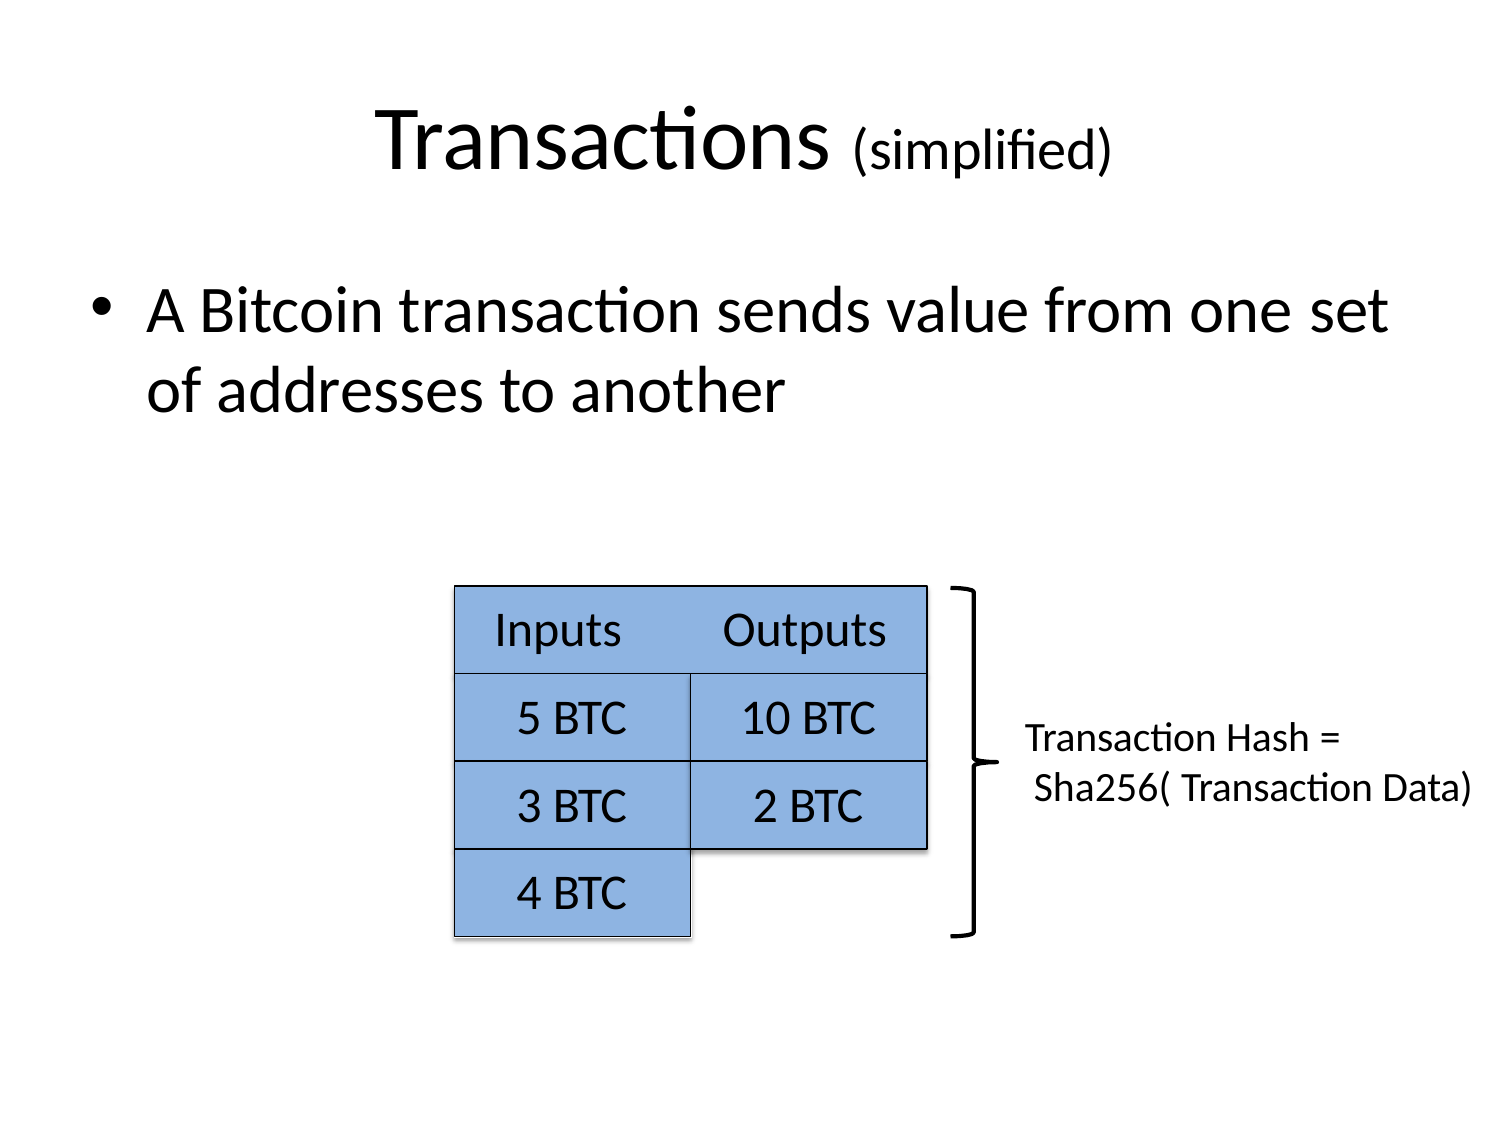

# Transactions (simplified)
A Bitcoin transaction sends value from one set
of addresses to another
Inputs
Outputs
5 BTC
10 BTC
Transaction Hash =
Sha256( Transaction Data)
3 BTC
2 BTC
4 BTC